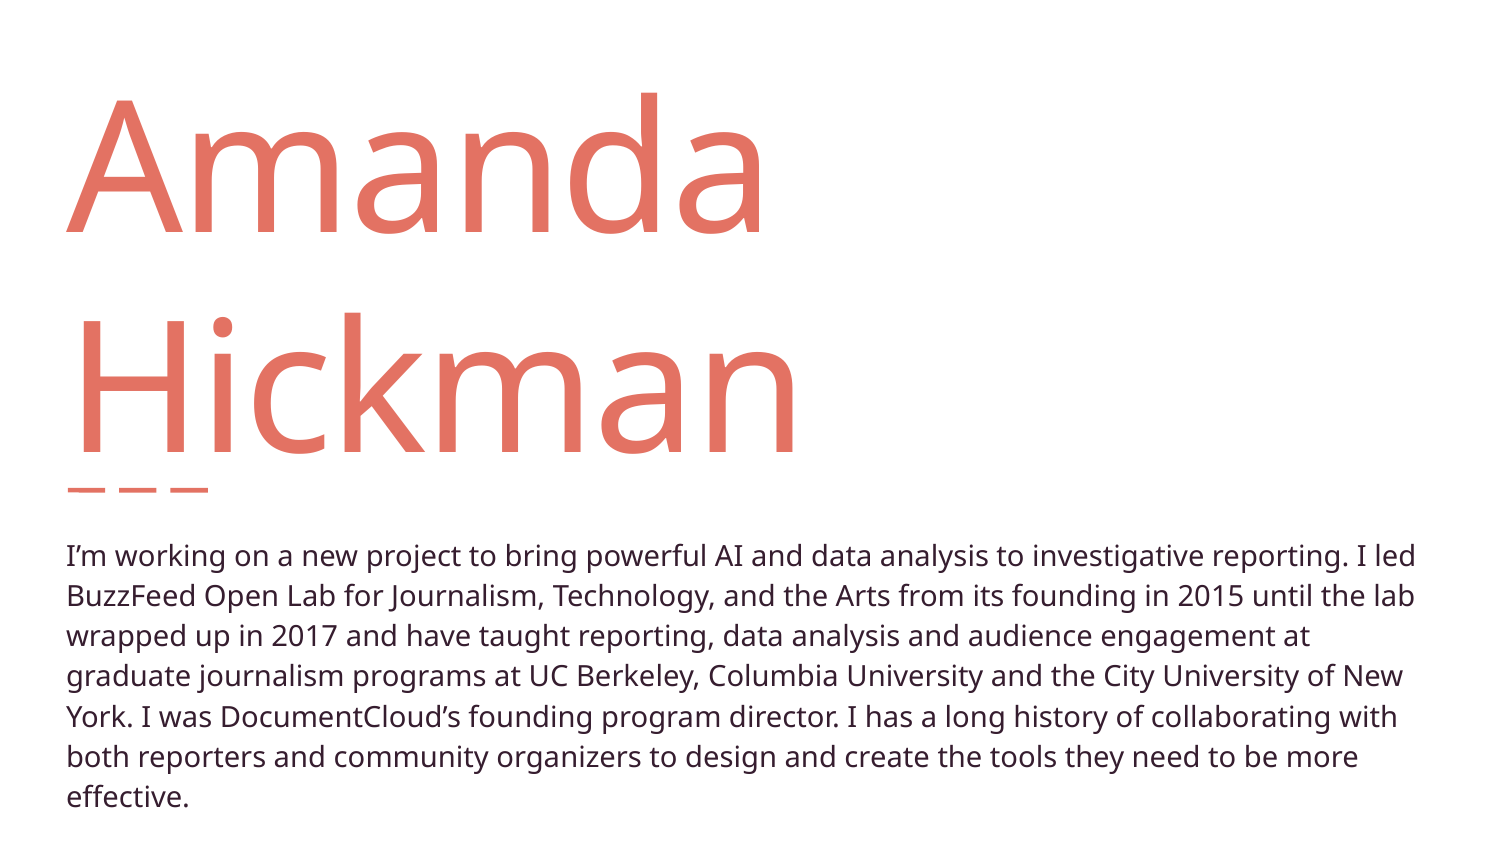

# Amanda Hickman
I’m working on a new project to bring powerful AI and data analysis to investigative reporting. I led BuzzFeed Open Lab for Journalism, Technology, and the Arts from its founding in 2015 until the lab wrapped up in 2017 and have taught reporting, data analysis and audience engagement at graduate journalism programs at UC Berkeley, Columbia University and the City University of New York. I was DocumentCloud’s founding program director. I has a long history of collaborating with both reporters and community organizers to design and create the tools they need to be more effective.